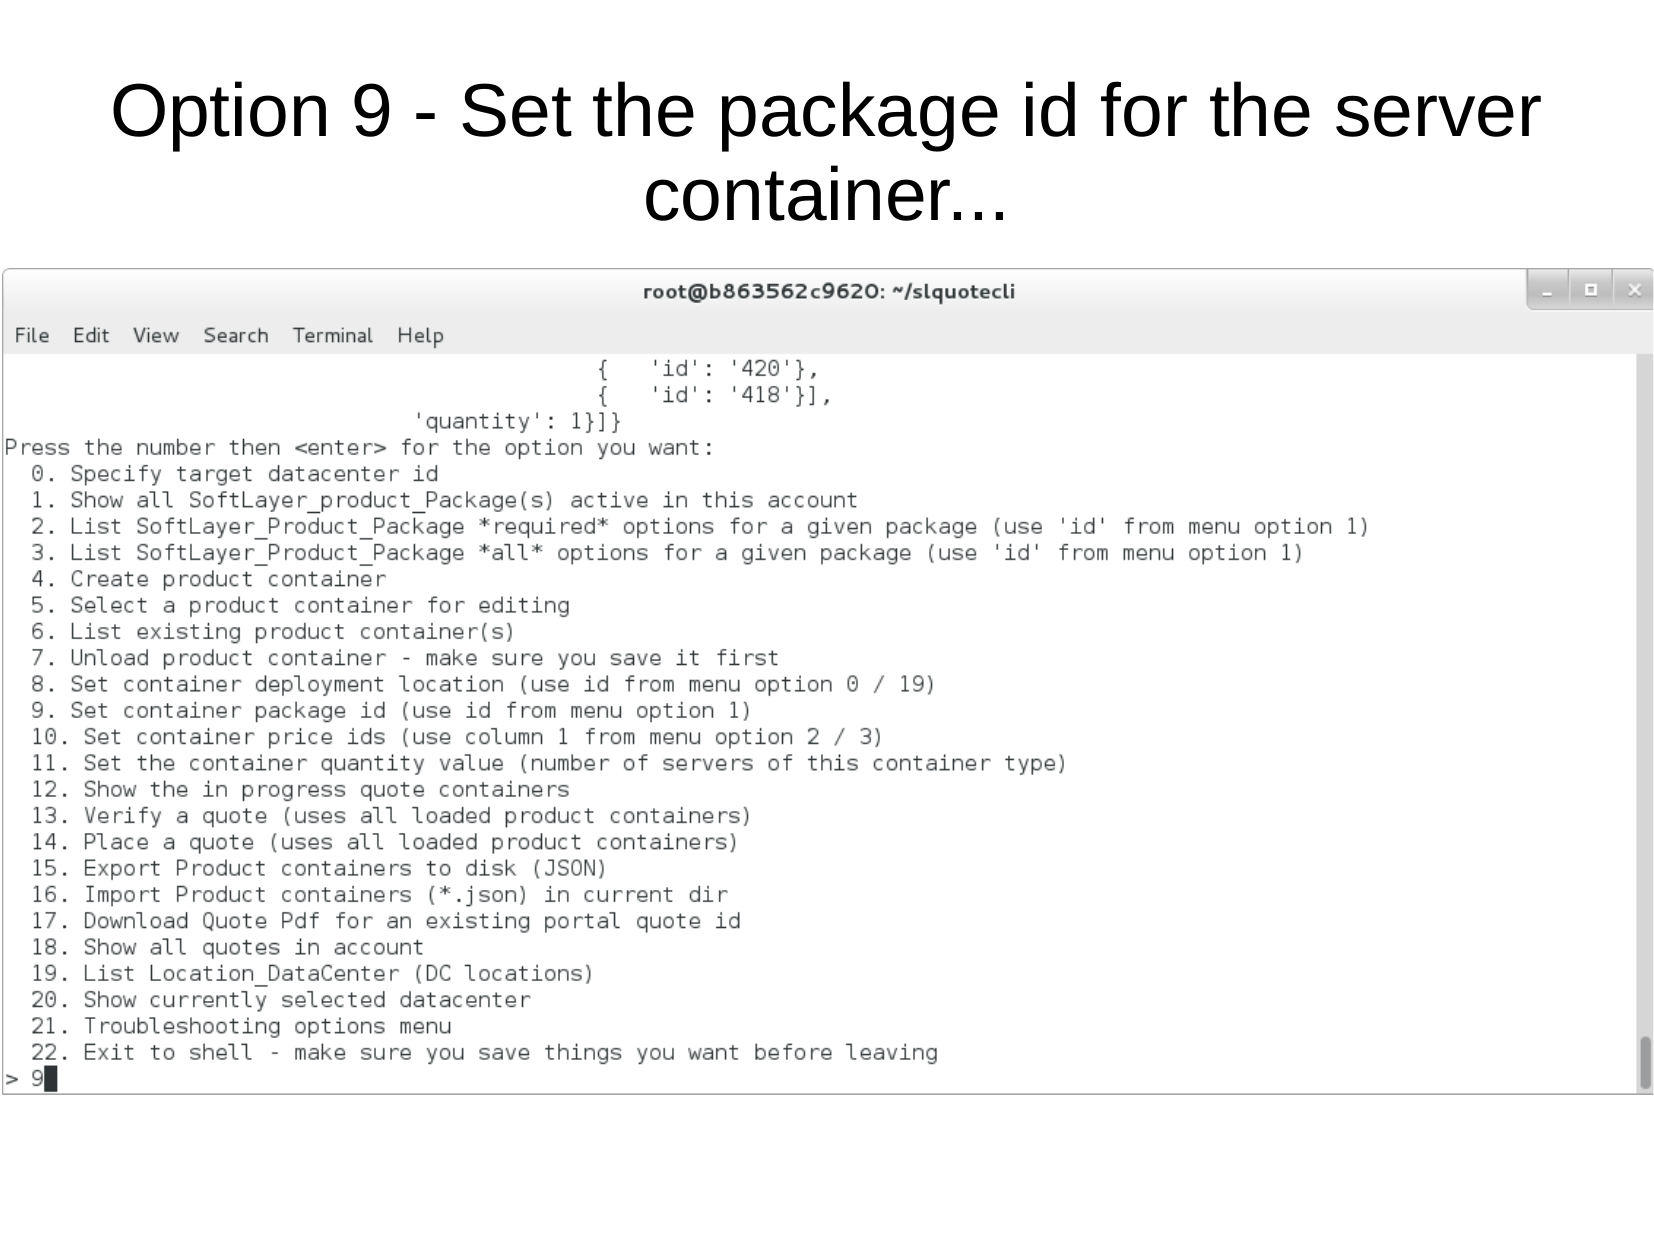

# Option 9 - Set the package id for the server container...